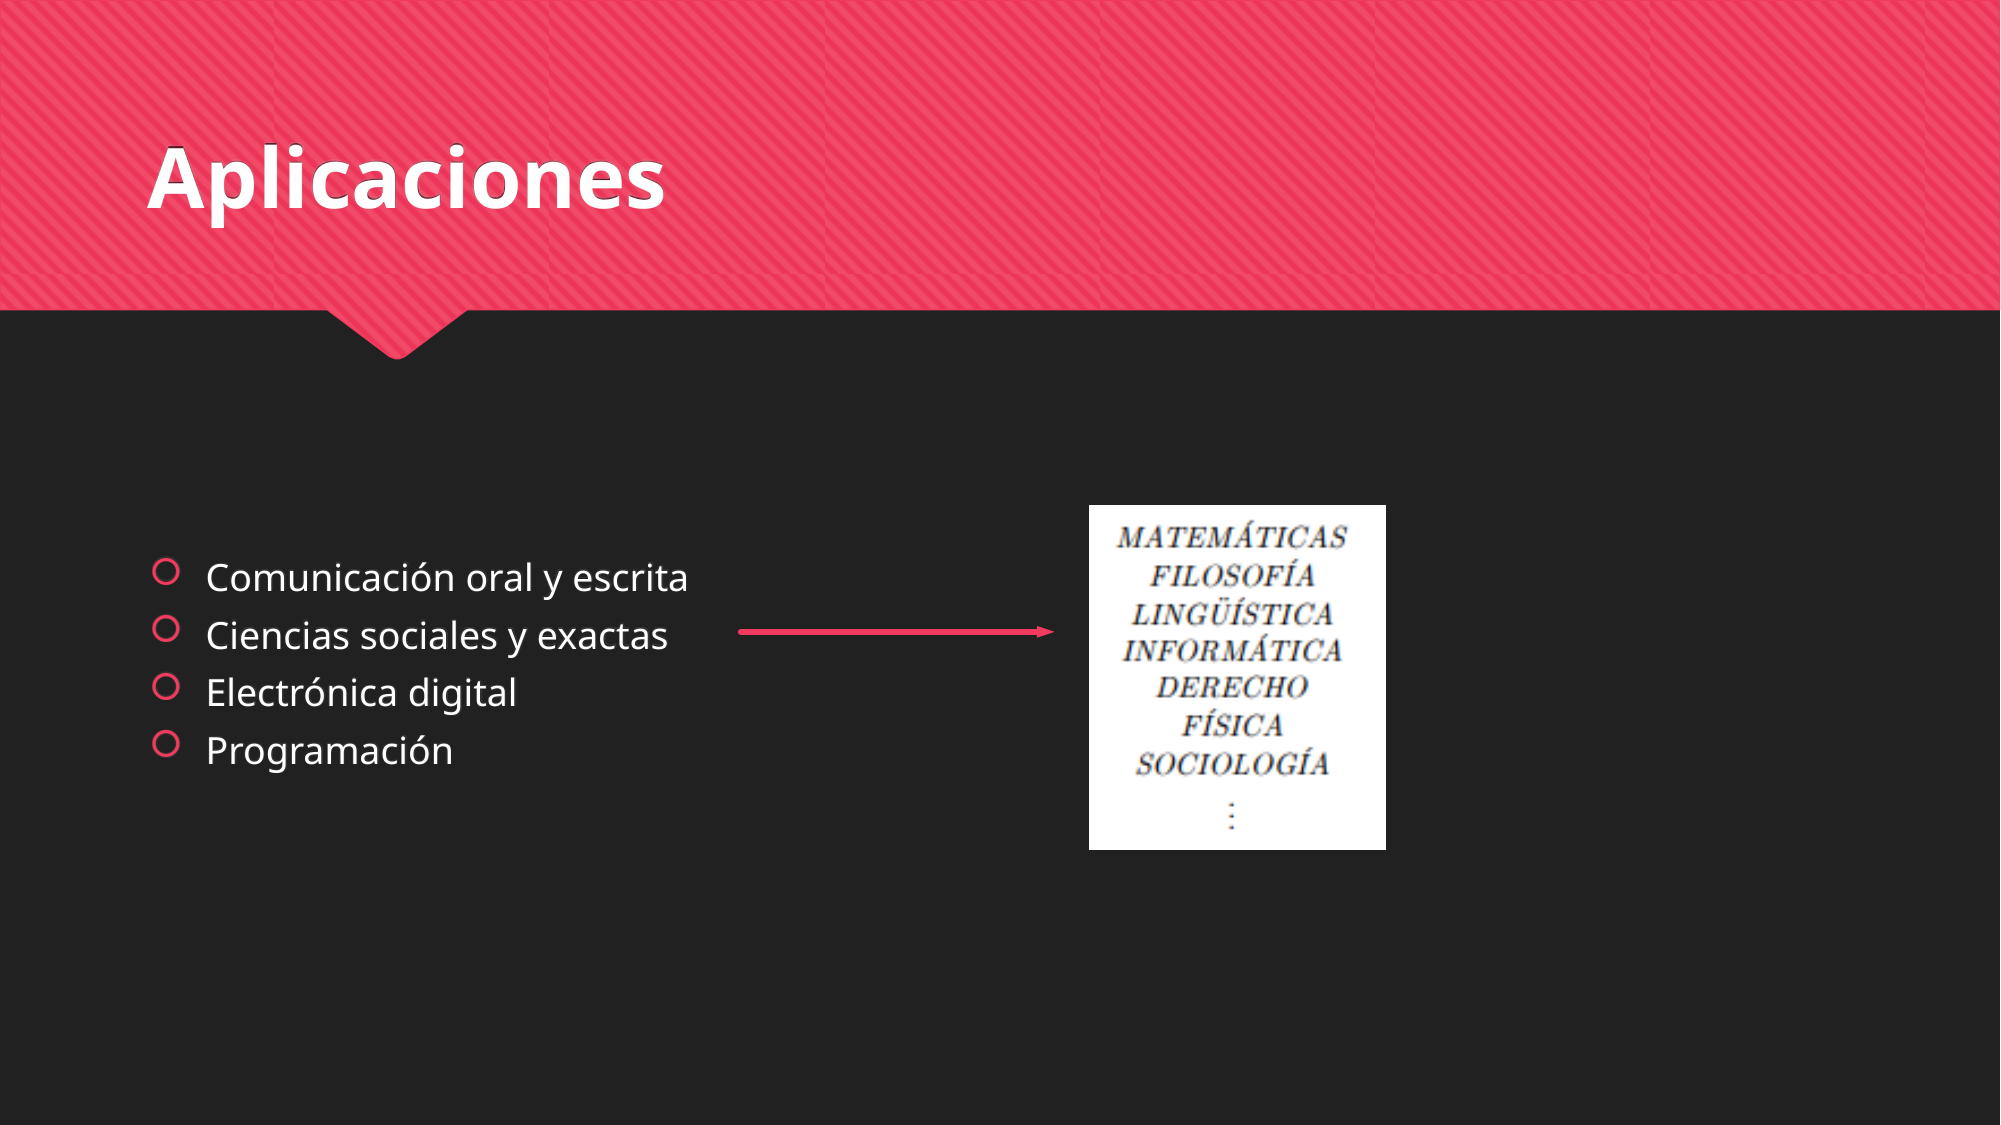

# Aplicaciones
Comunicación oral y escrita
Ciencias sociales y exactas
Electrónica digital
Programación